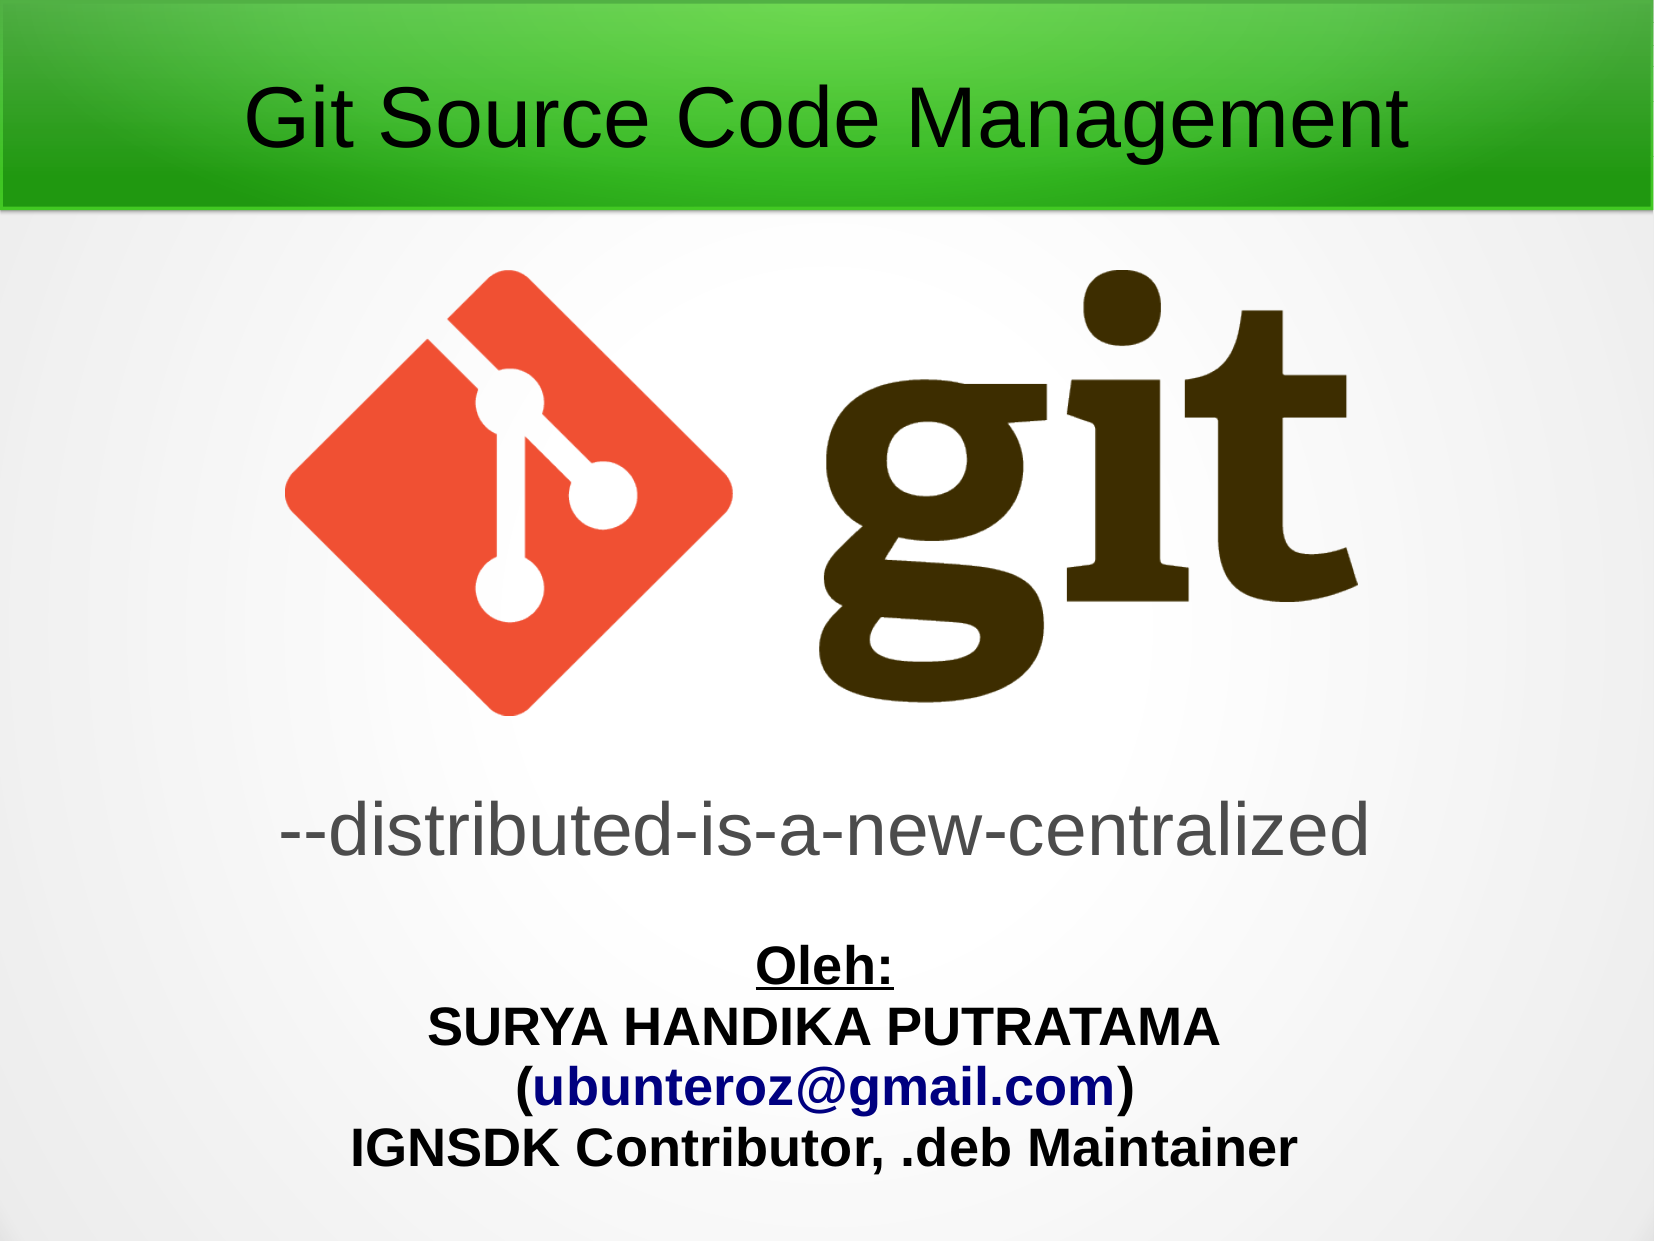

# Git Source Code Management
--distributed-is-a-new-centralized
Oleh:
SURYA HANDIKA PUTRATAMA
(ubunteroz@gmail.com)
IGNSDK Contributor, .deb Maintainer